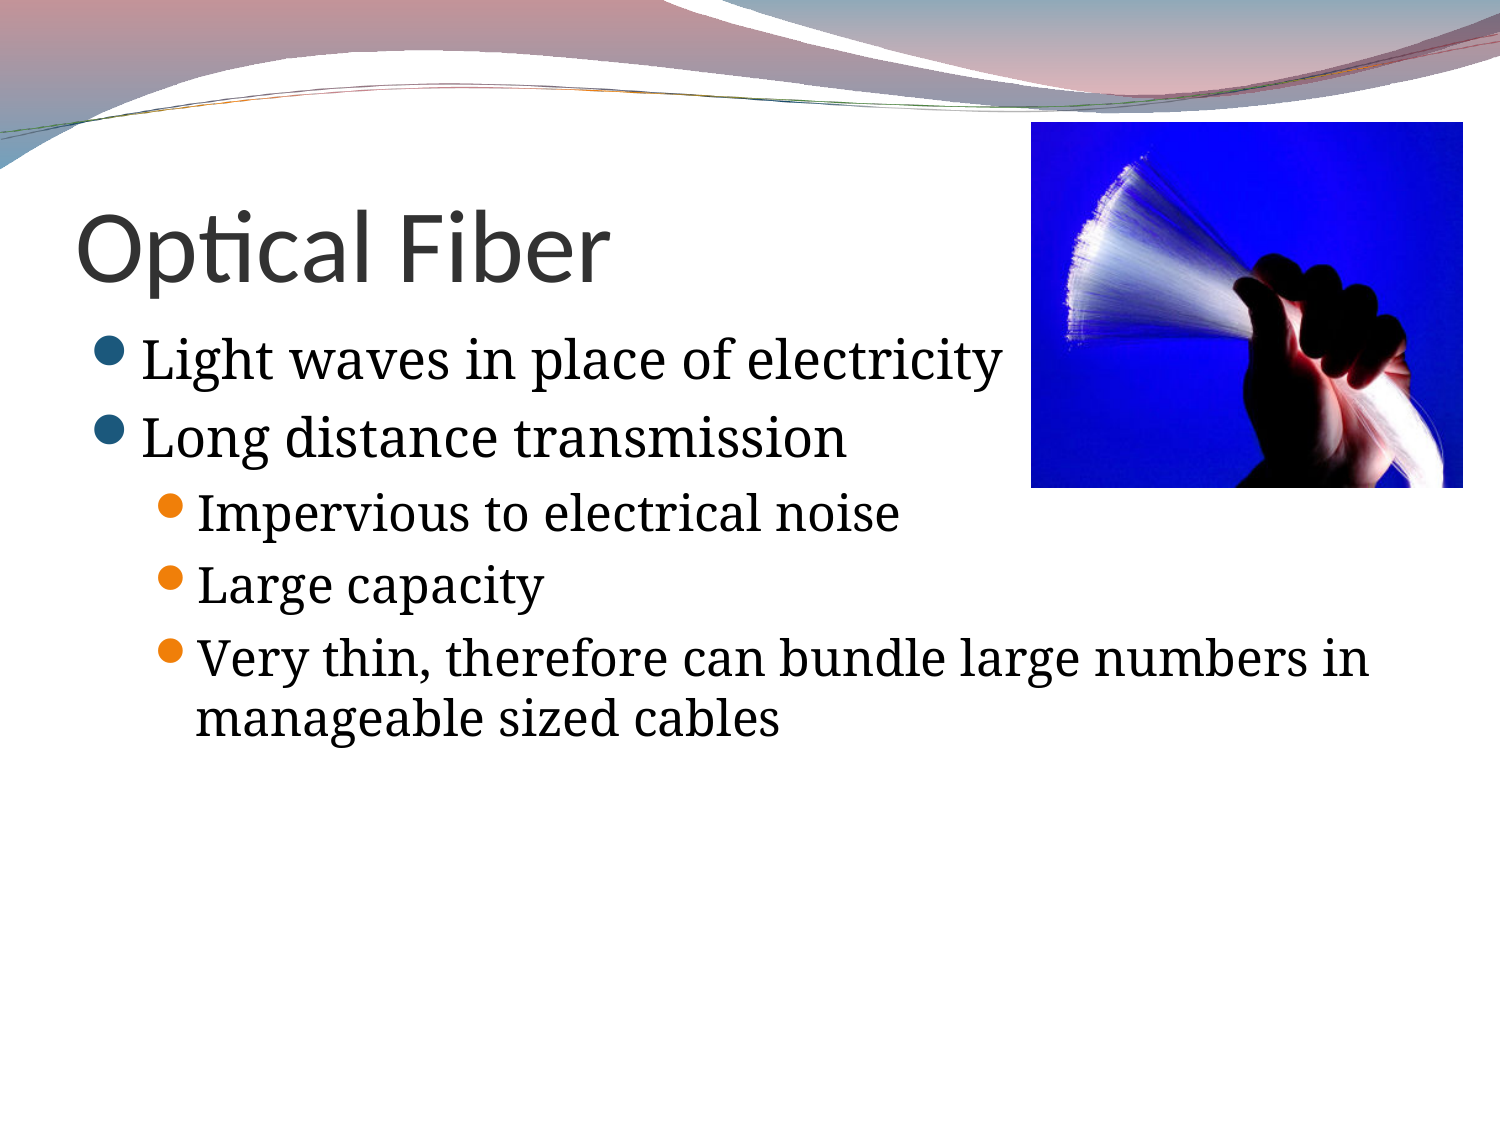

# Optical Fiber
Light waves in place of electricity
Long distance transmission
Impervious to electrical noise
Large capacity
Very thin, therefore can bundle large numbers in manageable sized cables